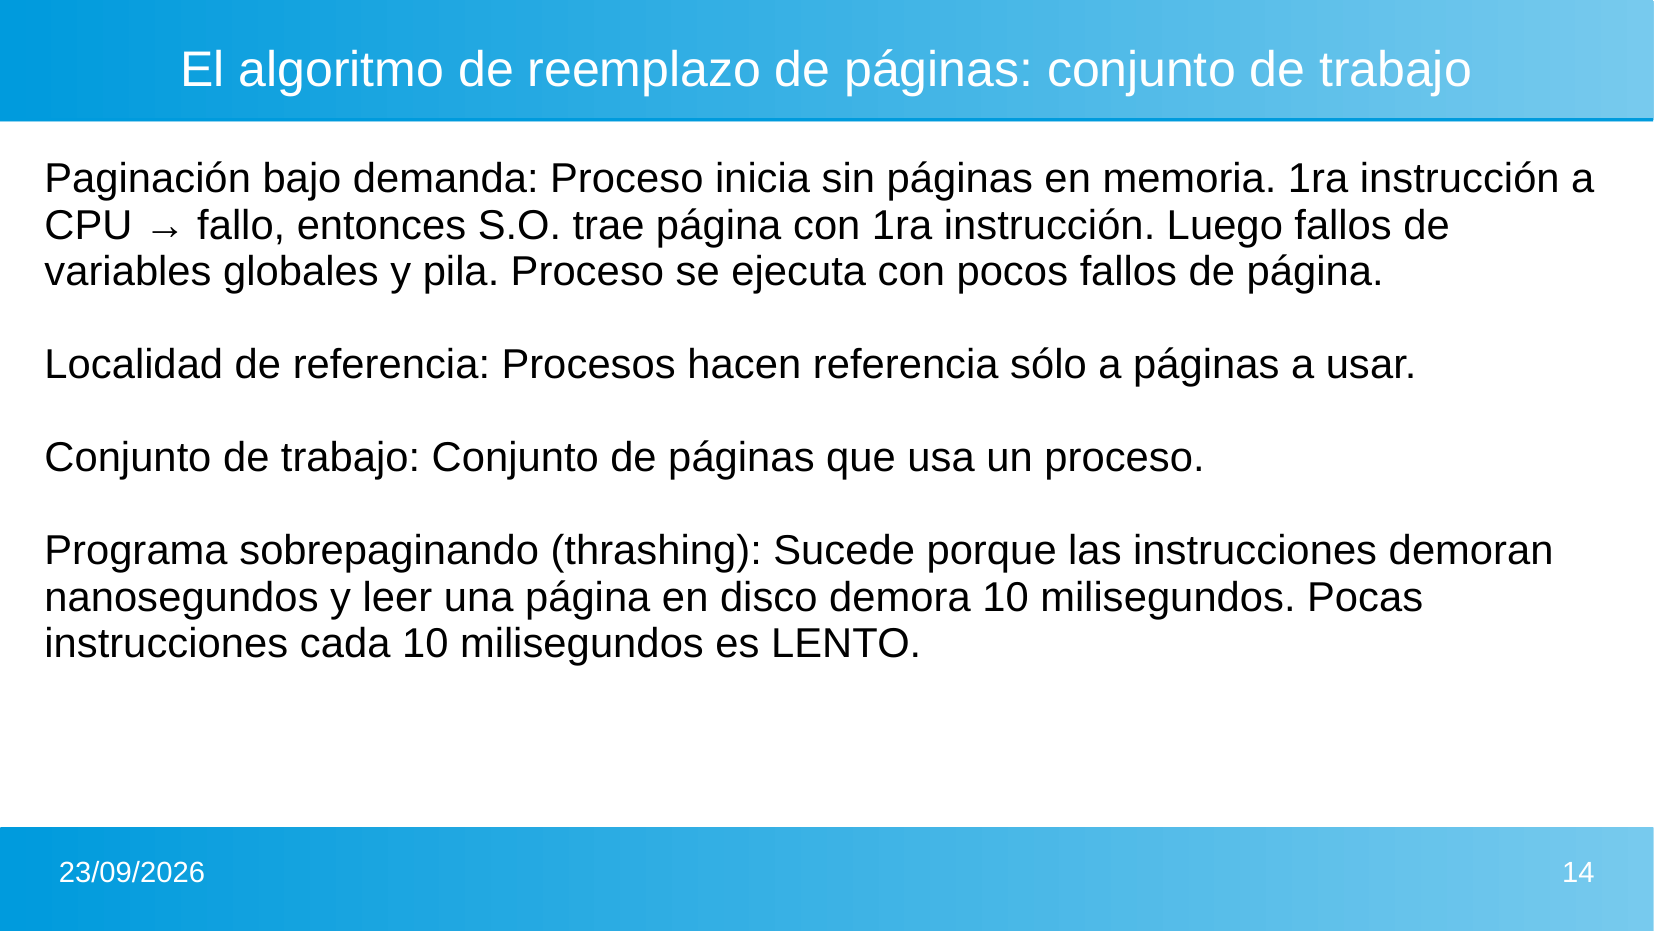

# El algoritmo de reemplazo de páginas: conjunto de trabajo
Paginación bajo demanda: Proceso inicia sin páginas en memoria. 1ra instrucción a CPU → fallo, entonces S.O. trae página con 1ra instrucción. Luego fallos de variables globales y pila. Proceso se ejecuta con pocos fallos de página.
Localidad de referencia: Procesos hacen referencia sólo a páginas a usar.
Conjunto de trabajo: Conjunto de páginas que usa un proceso.
Programa sobrepaginando (thrashing): Sucede porque las instrucciones demoran nanosegundos y leer una página en disco demora 10 milisegundos. Pocas instrucciones cada 10 milisegundos es LENTO.
14